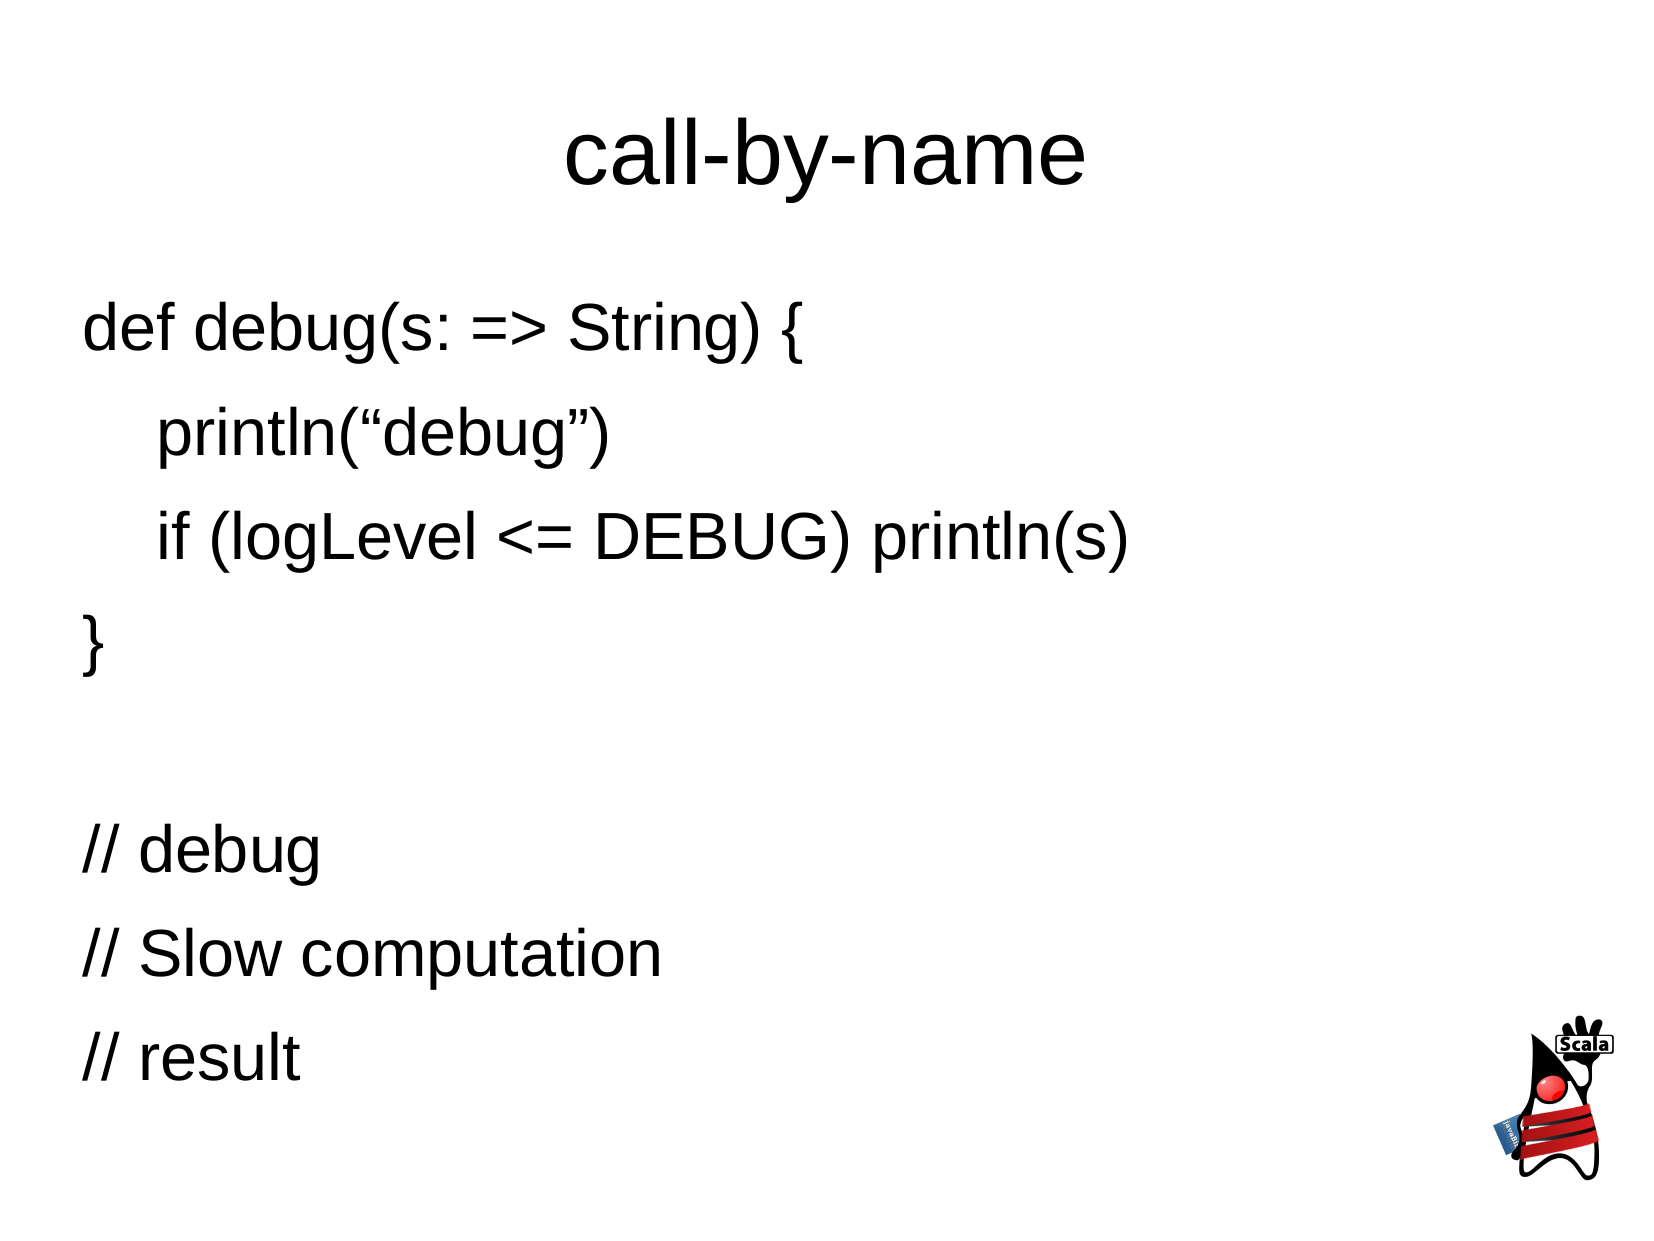

# call-by-name
def debug(s: => String) {
 println(“debug”)
 if (logLevel <= DEBUG) println(s)
}
// debug
// Slow computation
// result